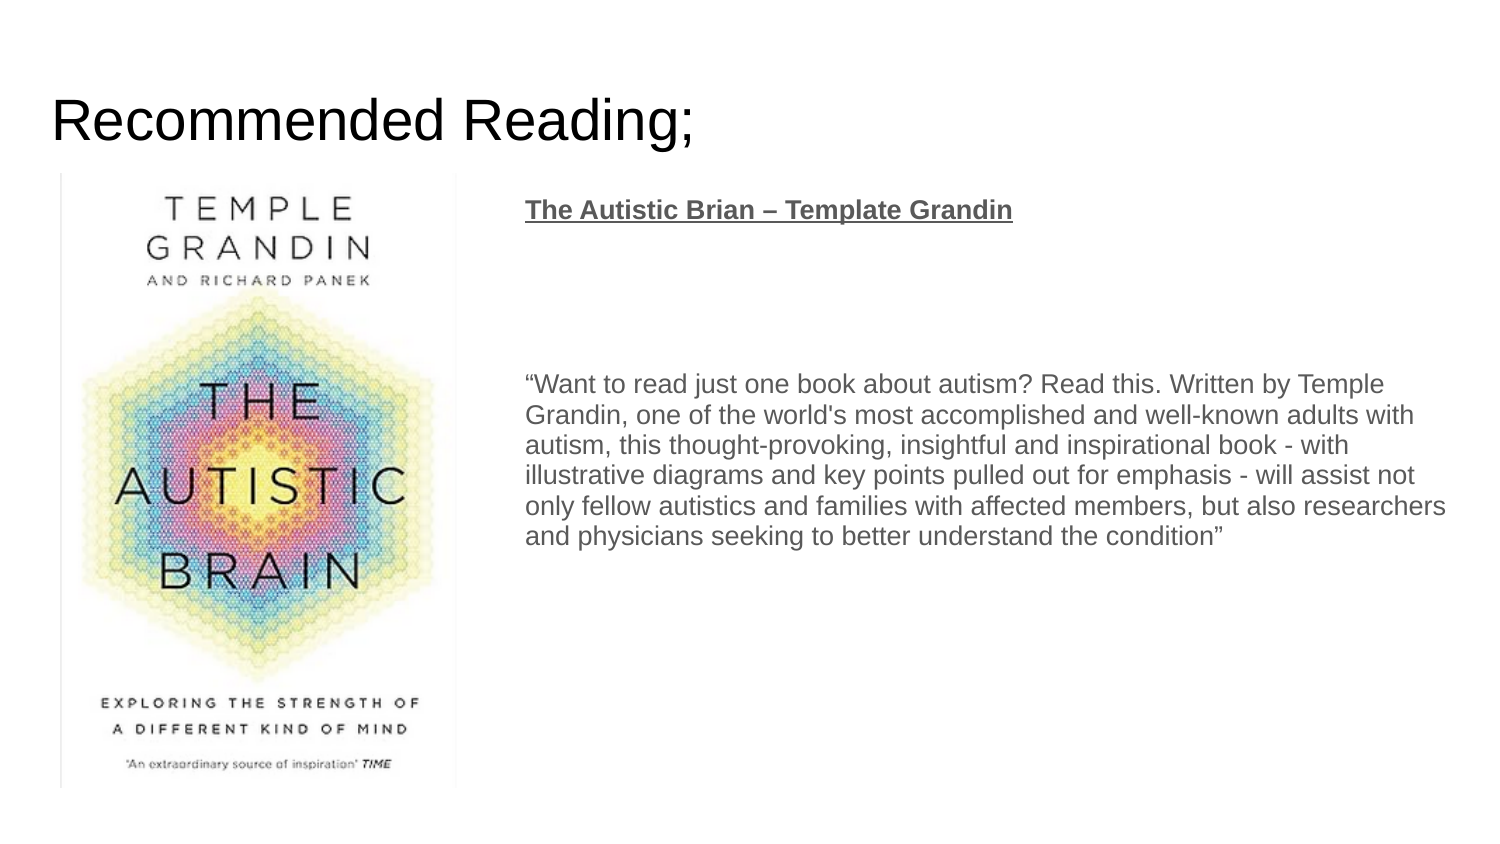

# Recommended Reading;
The Autistic Brian – Template Grandin
“Want to read just one book about autism? Read this. Written by Temple Grandin, one of the world's most accomplished and well-known adults with autism, this thought-provoking, insightful and inspirational book - with illustrative diagrams and key points pulled out for emphasis - will assist not only fellow autistics and families with affected members, but also researchers and physicians seeking to better understand the condition”